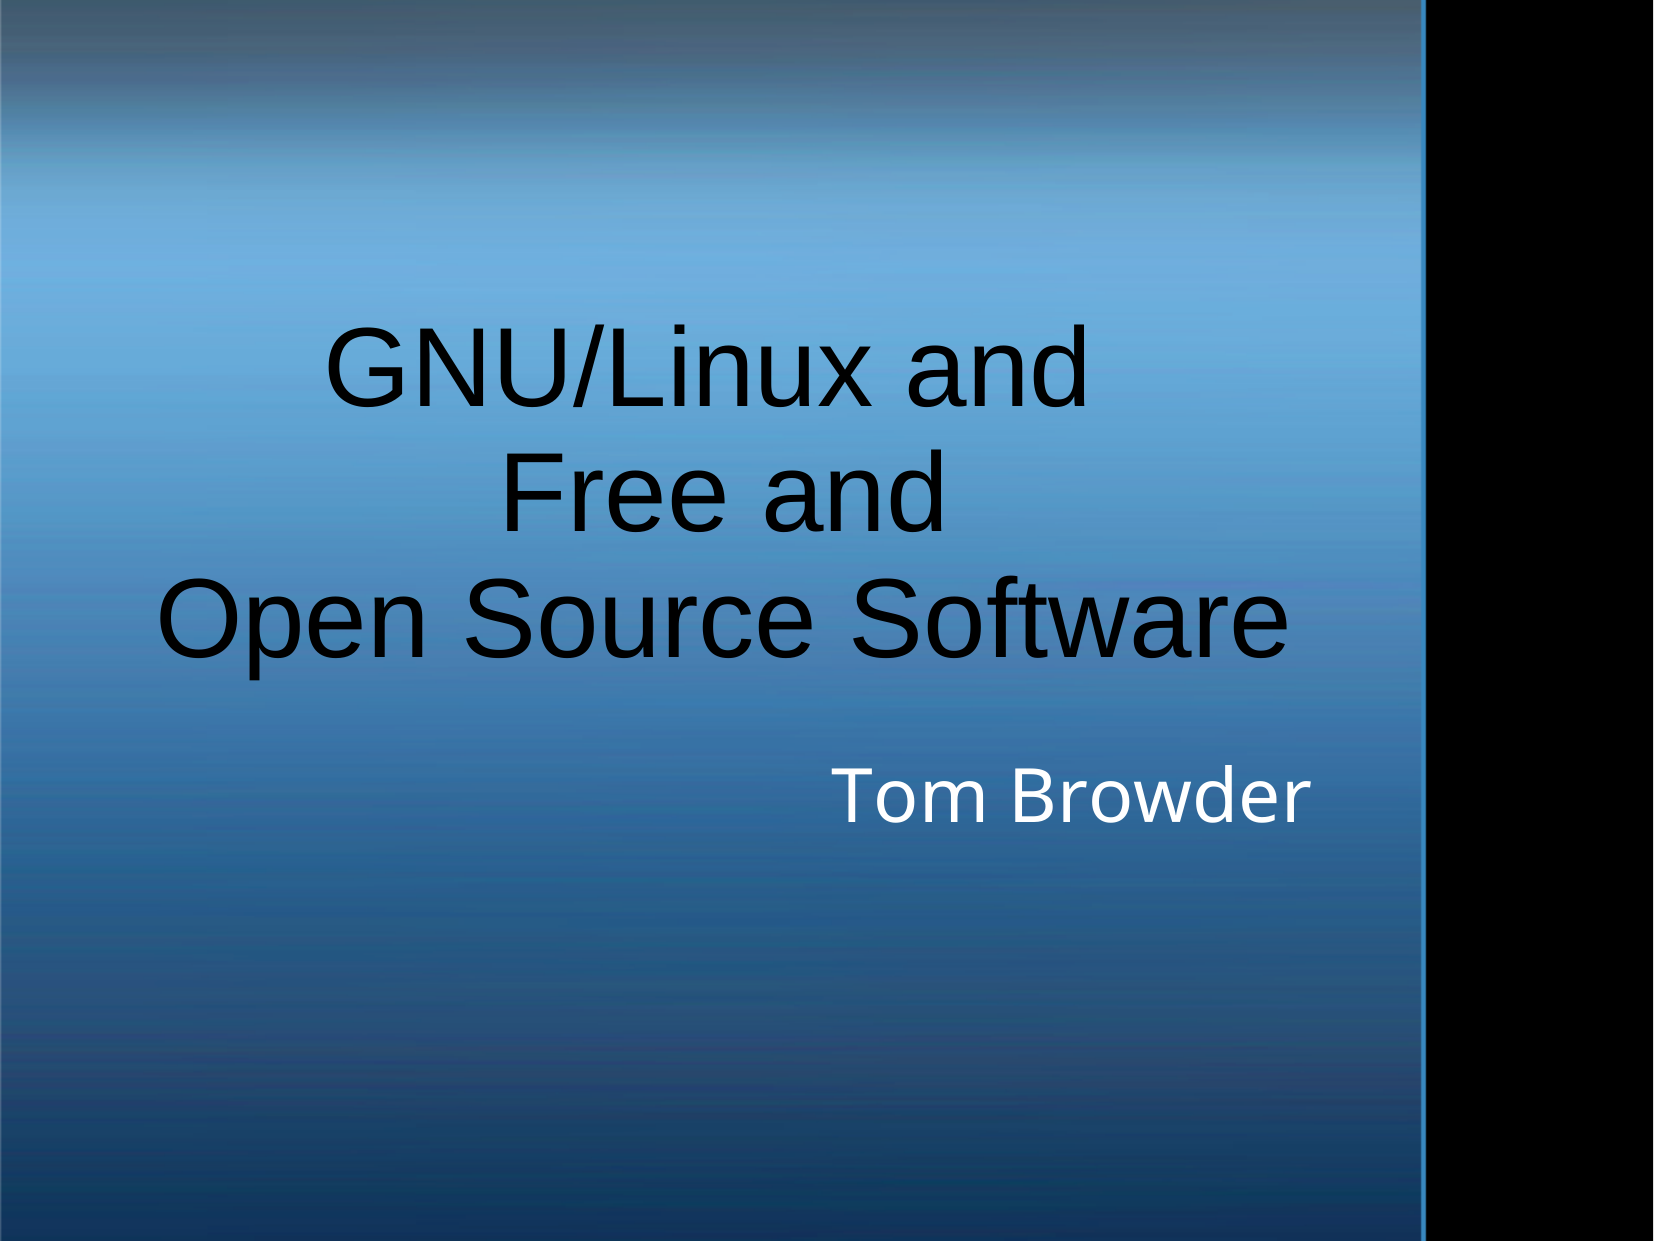

# GNU/Linux and Free and Open Source Software
Tom Browder